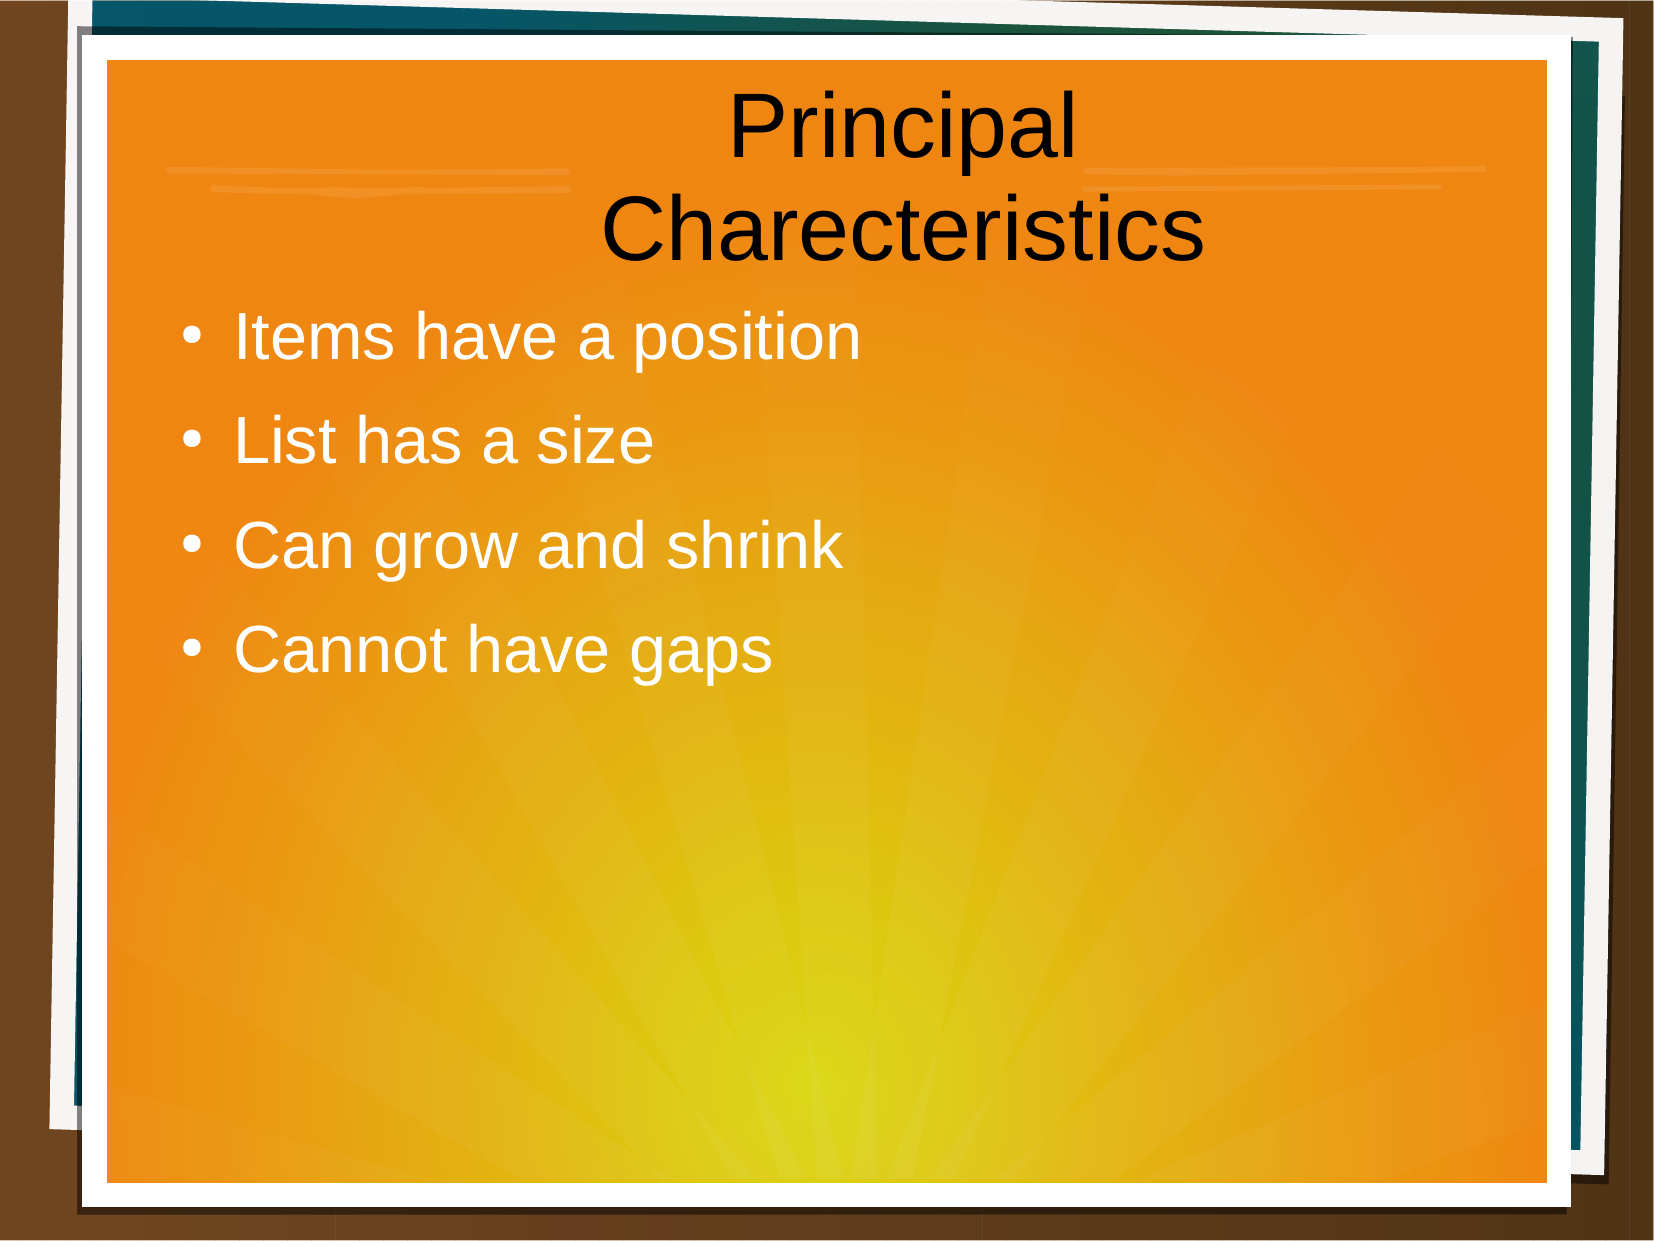

# Principal Charecteristics
Items have a position
List has a size
Can grow and shrink
Cannot have gaps